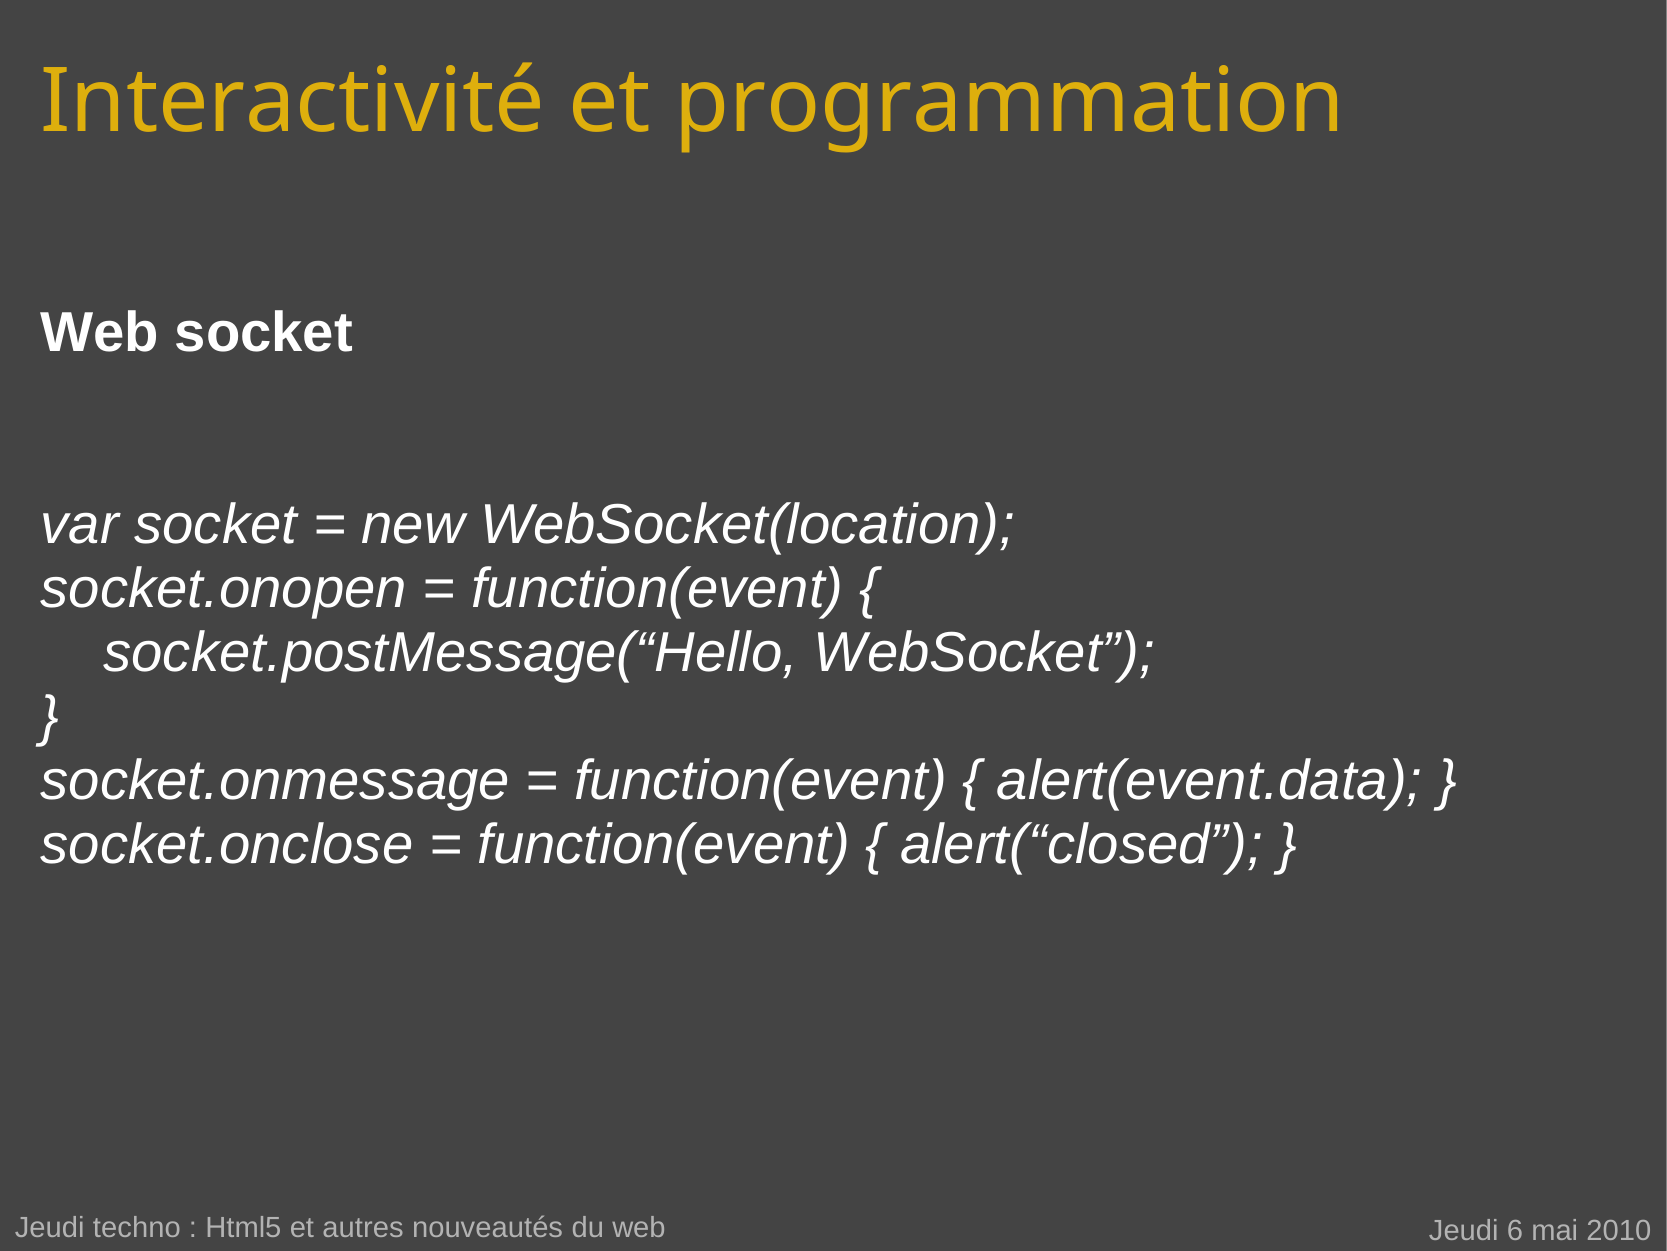

# Interactivité et programmation
Web socket
var socket = new WebSocket(location);
socket.onopen = function(event) {
    socket.postMessage(“Hello, WebSocket”);
}
socket.onmessage = function(event) { alert(event.data); }
socket.onclose = function(event) { alert(“closed”); }
Jeudi techno : Html5 et autres nouveautés du web
Jeudi 6 mai 2010